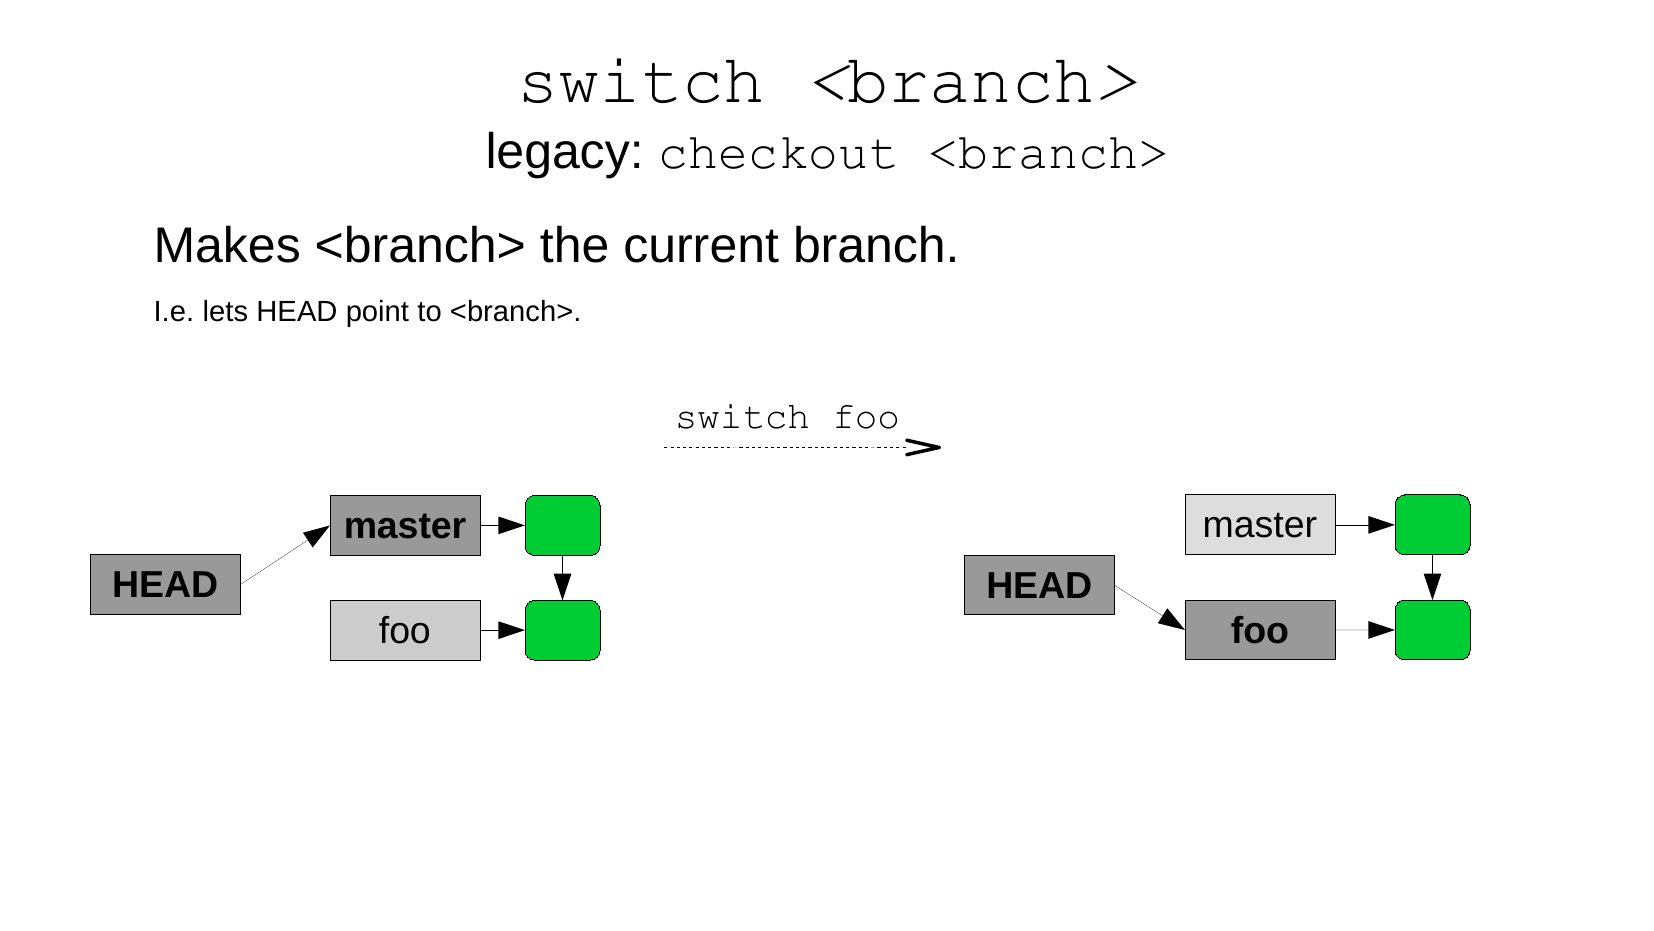

# switch <branch> legacy: checkout <branch>
Makes <branch> the current branch.
I.e. lets HEAD point to <branch>.
switch foo
master
master
HEAD
HEAD
foo
foo